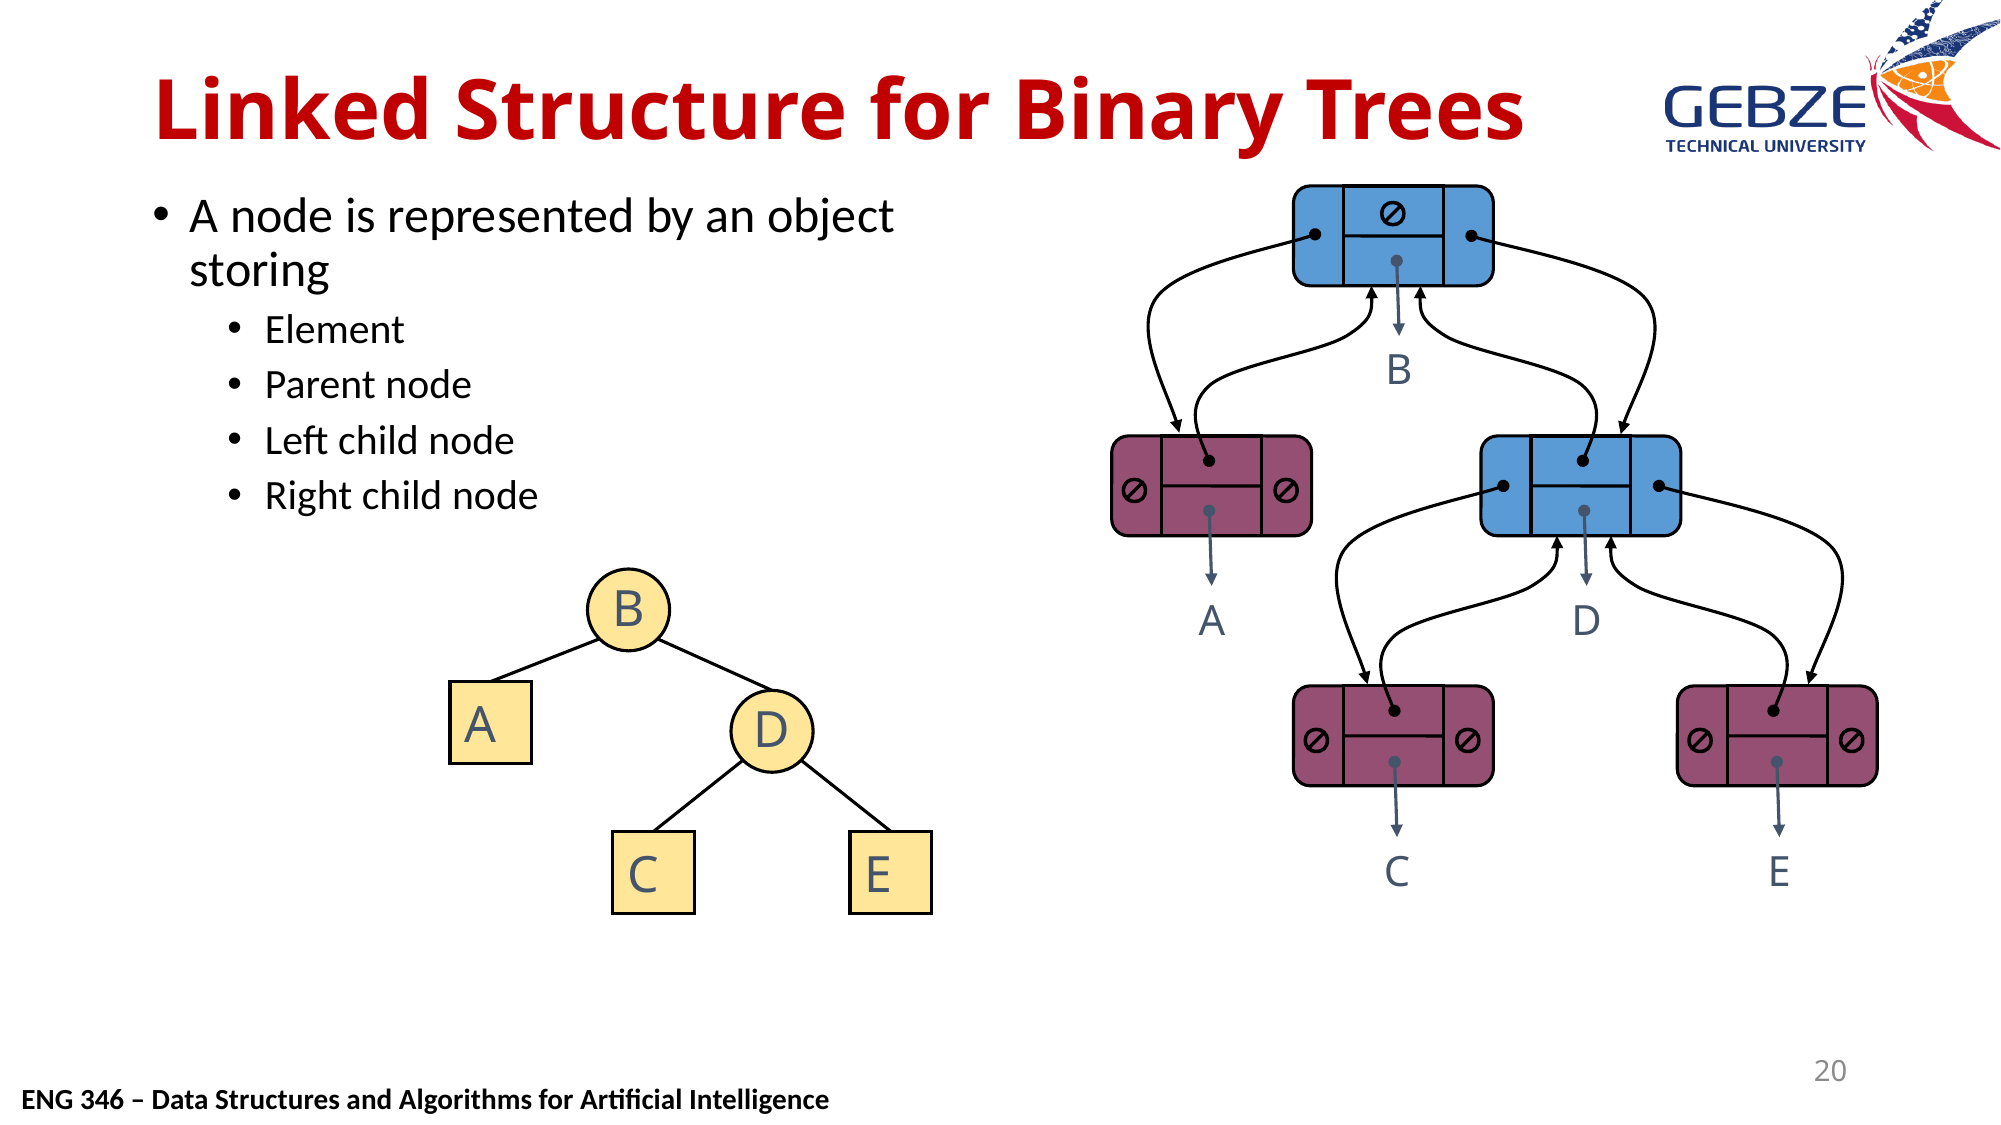

# Linked Structure for Binary Trees

A node is represented by an object storing
Element
Parent node
Left child node
Right child node
B


A
D
B
A
D




C
E
C
E